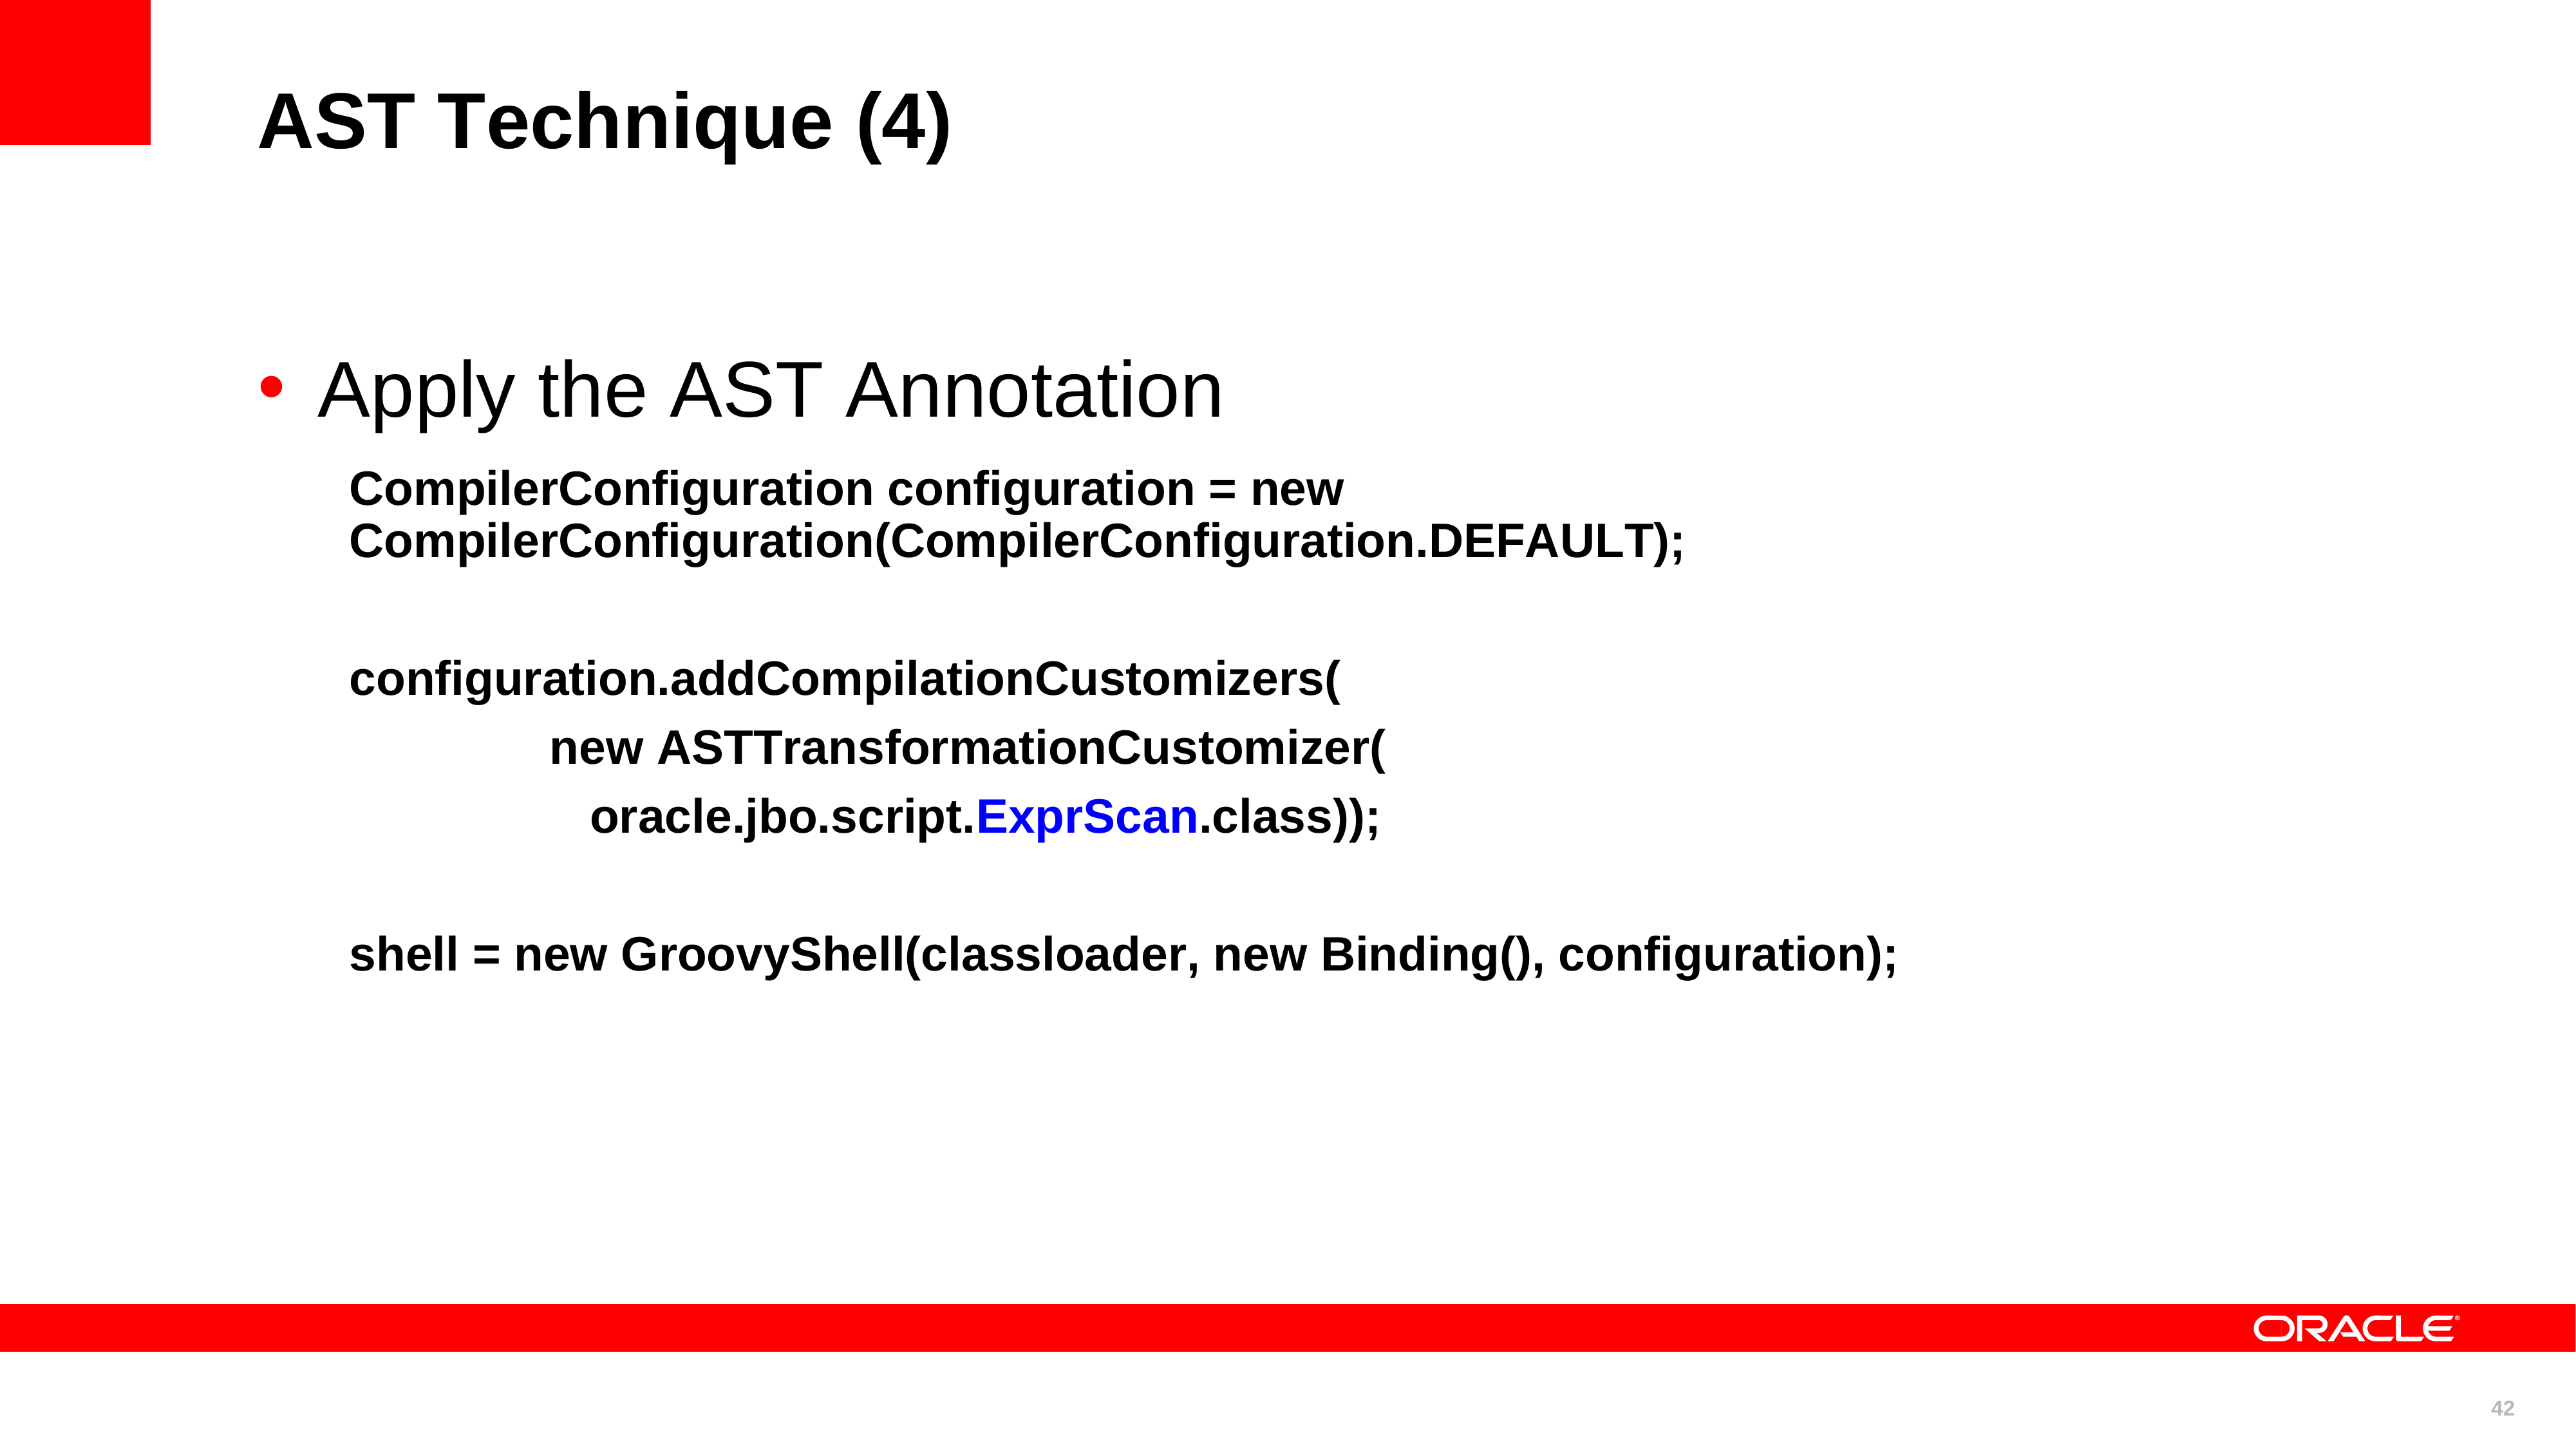

# AST Technique (4)
Apply the AST Annotation
CompilerConfiguration configuration = new CompilerConfiguration(CompilerConfiguration.DEFAULT);
configuration.addCompilationCustomizers(
 new ASTTransformationCustomizer(
 oracle.jbo.script.ExprScan.class));
shell = new GroovyShell(classloader, new Binding(), configuration);